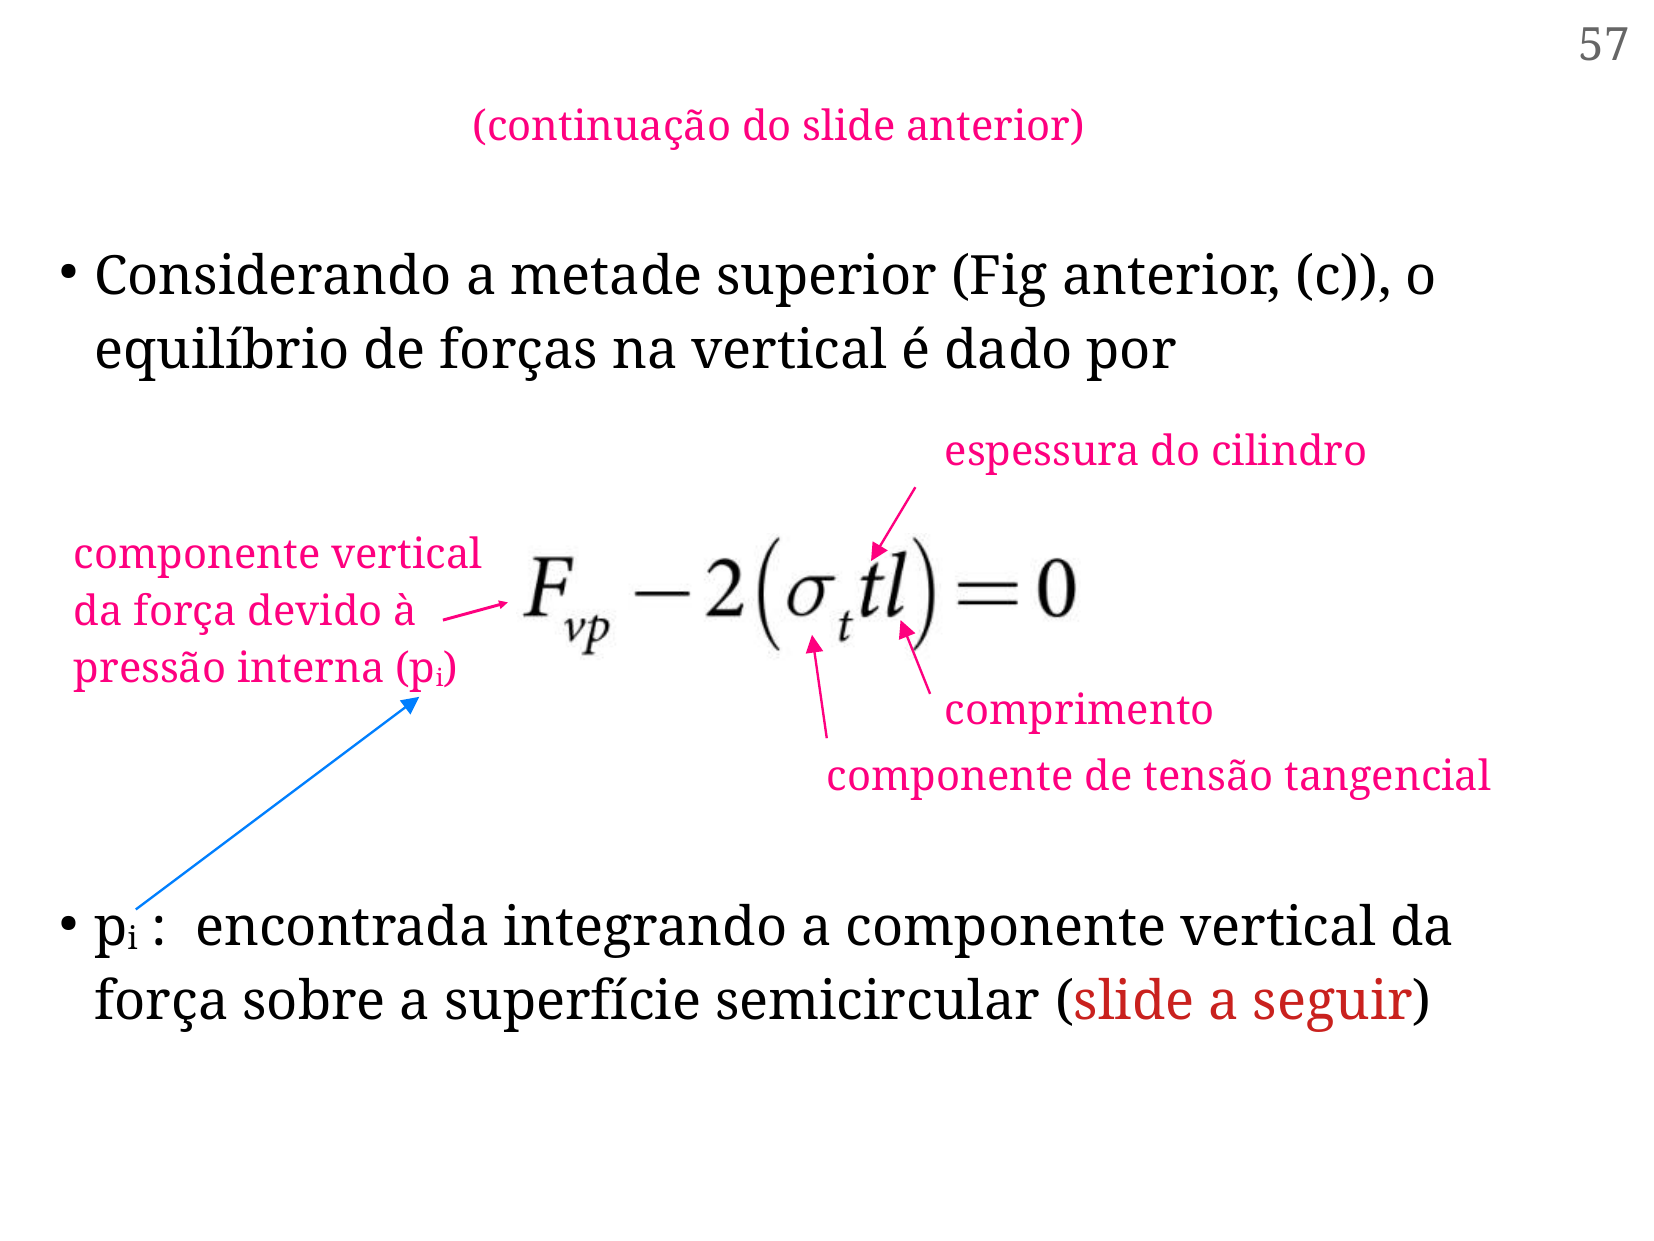

57
#
(continuação do slide anterior)
Considerando a metade superior (Fig anterior, (c)), o equilíbrio de forças na vertical é dado por
pi : encontrada integrando a componente vertical da força sobre a superfície semicircular (slide a seguir)
espessura do cilindro
componente vertical da força devido à pressão interna (pi)
comprimento
componente de tensão tangencial